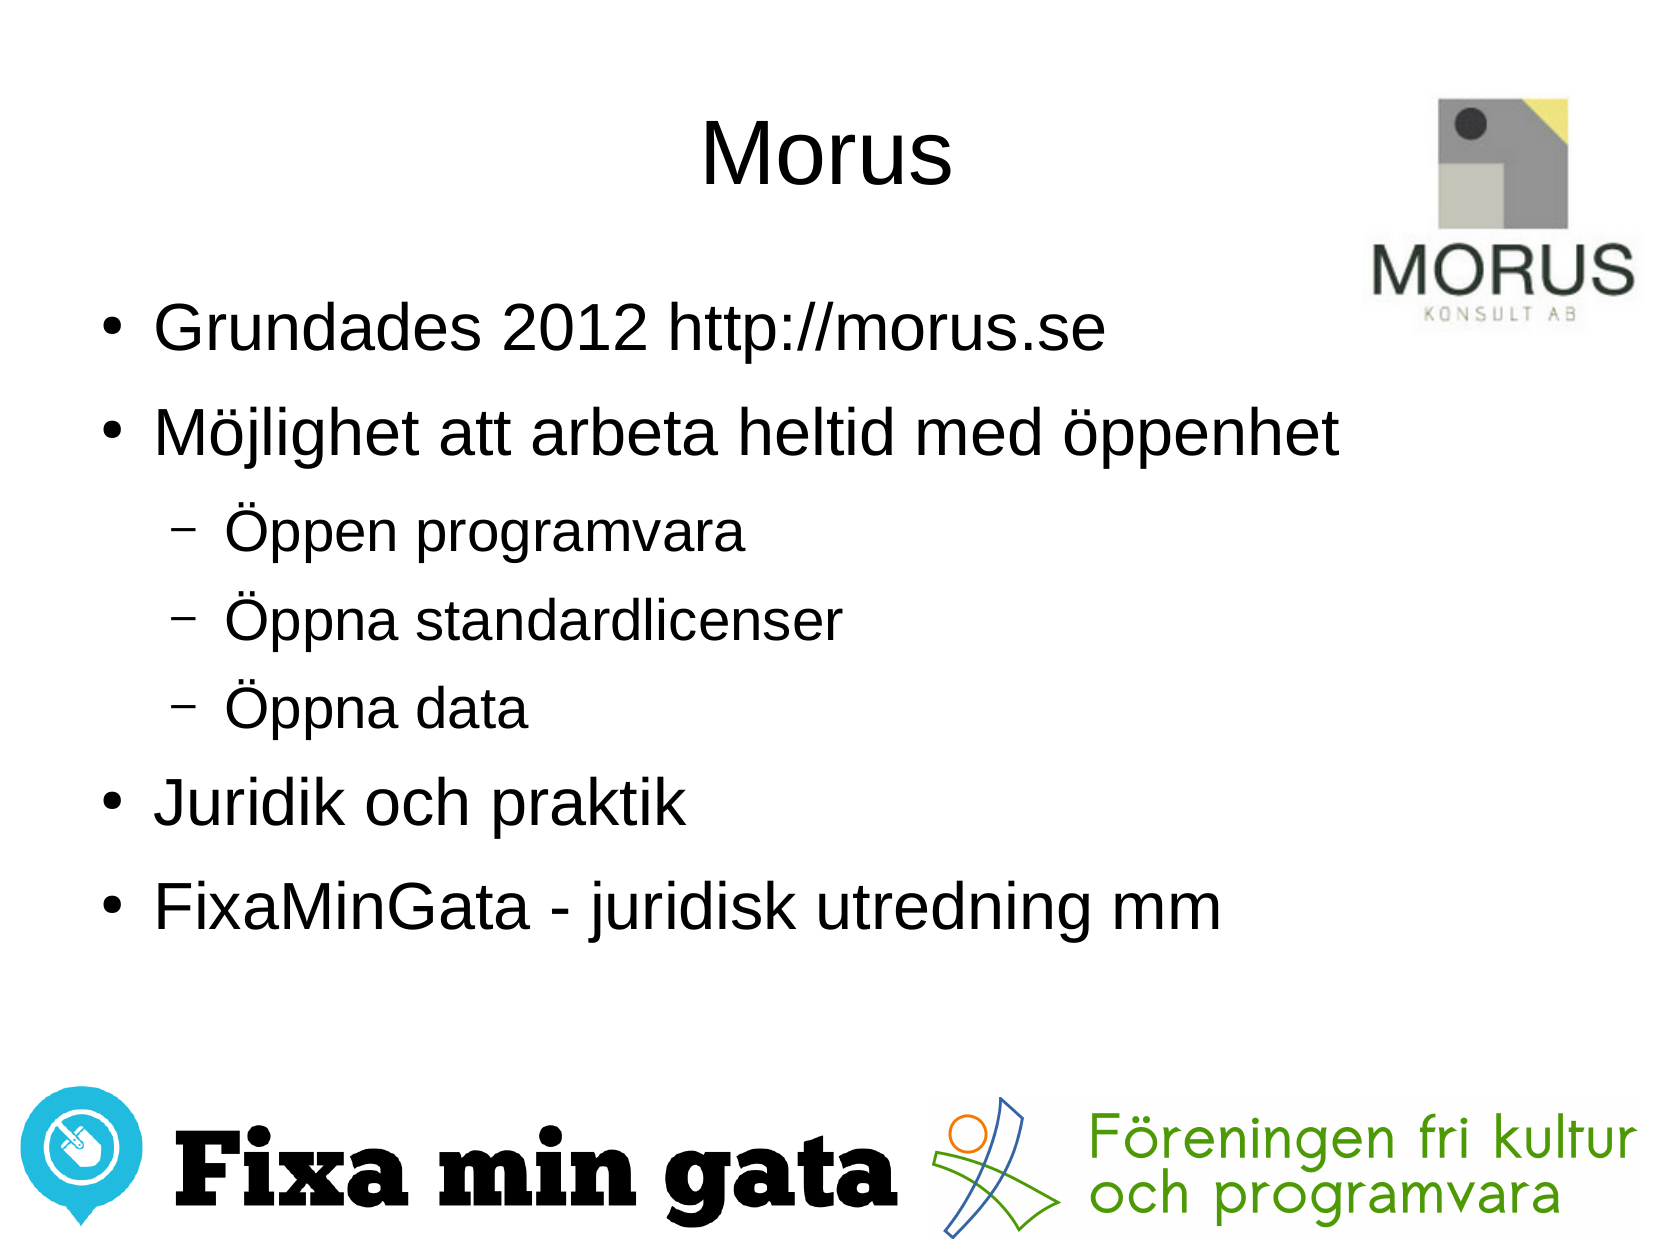

# Morus
Grundades 2012 http://morus.se
Möjlighet att arbeta heltid med öppenhet
Öppen programvara
Öppna standardlicenser
Öppna data
Juridik och praktik
FixaMinGata - juridisk utredning mm